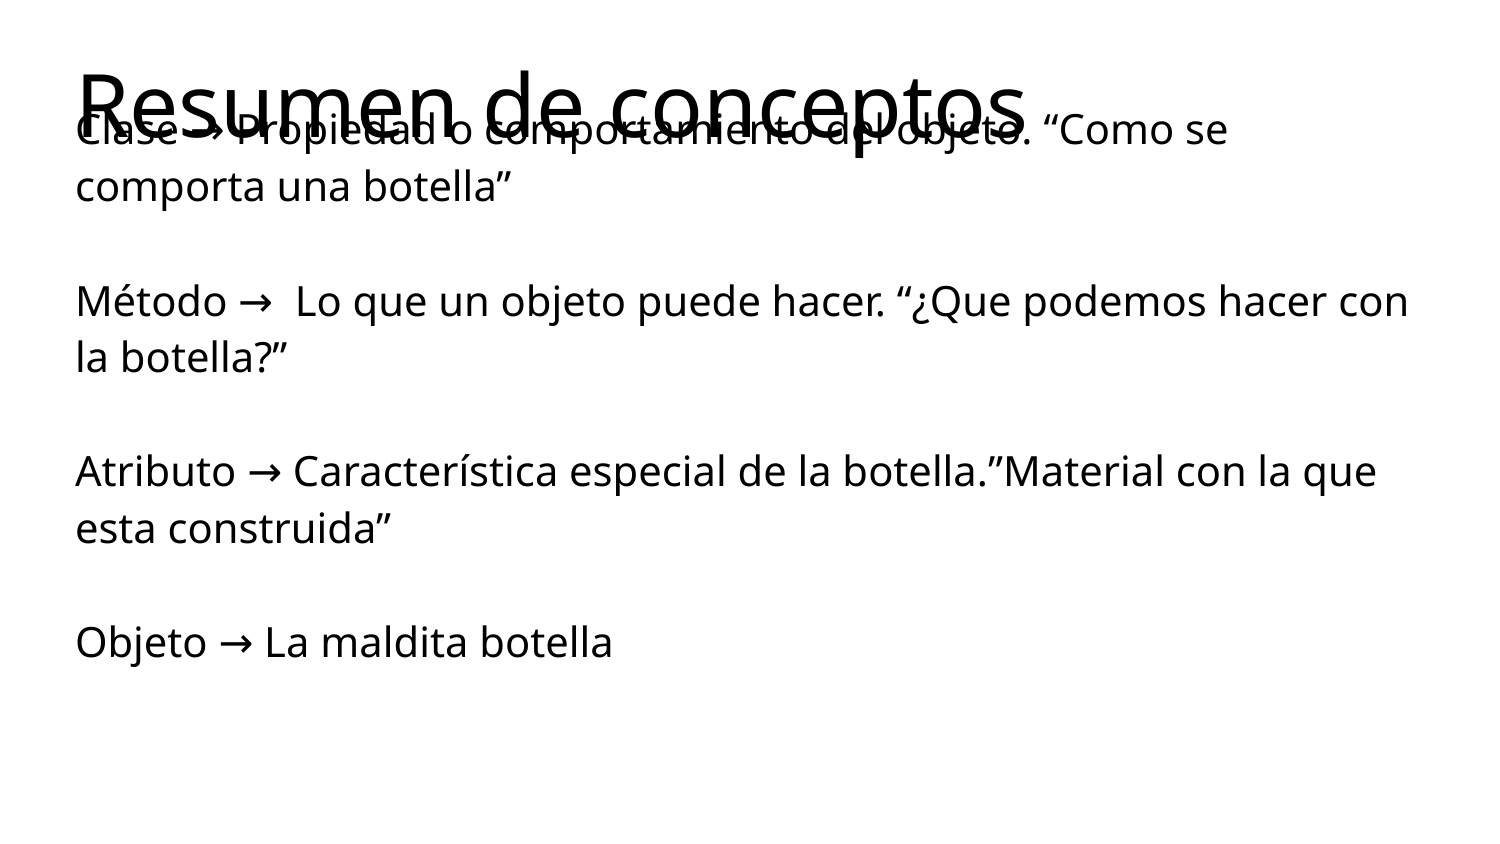

Clase → Propiedad o comportamiento del objeto. “Como se comporta una botella”
Método → Lo que un objeto puede hacer. “¿Que podemos hacer con la botella?”
Atributo → Característica especial de la botella.”Material con la que esta construida”
Objeto → La maldita botella
# Resumen de conceptos